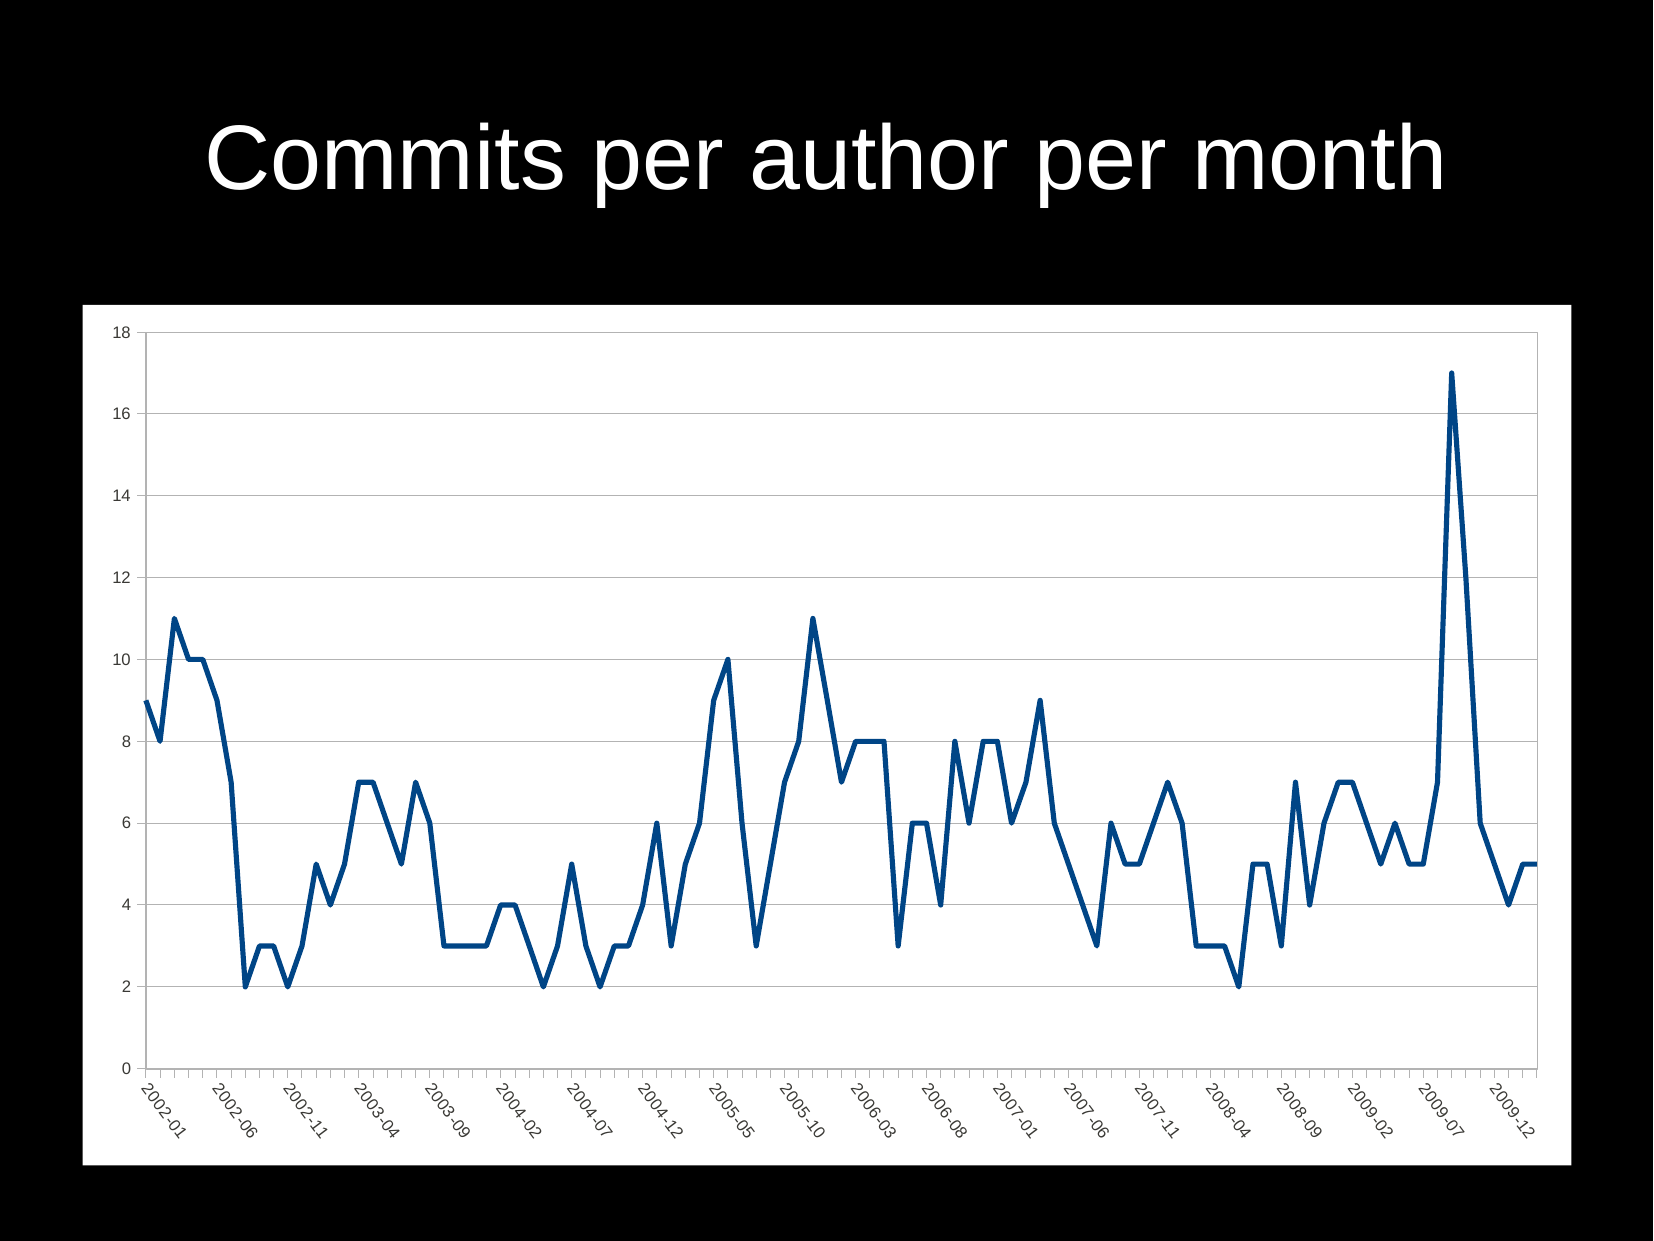

Commits per author per month
18
16
14
12
10
8
6
4
2
0
2
2
2
2
2
2
2
2
2
2
2
2
2
2
2
2
2
2
2
2
0
0
0
0
0
0
0
0
0
0
0
0
0
0
0
0
0
0
0
0
0
0
0
0
0
0
0
0
0
0
0
0
0
0
0
0
0
0
0
0
3
7
2
2
2
3
4
4
4
5
5
6
6
7
7
8
8
9
9
9
-
-
-
-
-
-
-
-
-
-
-
-
-
-
-
-
-
-
-
-
0
0
1
0
0
0
0
1
0
1
0
0
0
0
1
0
0
0
0
1
1
6
1
4
9
2
2
5
0
3
8
1
6
1
9
2
7
2
7
4